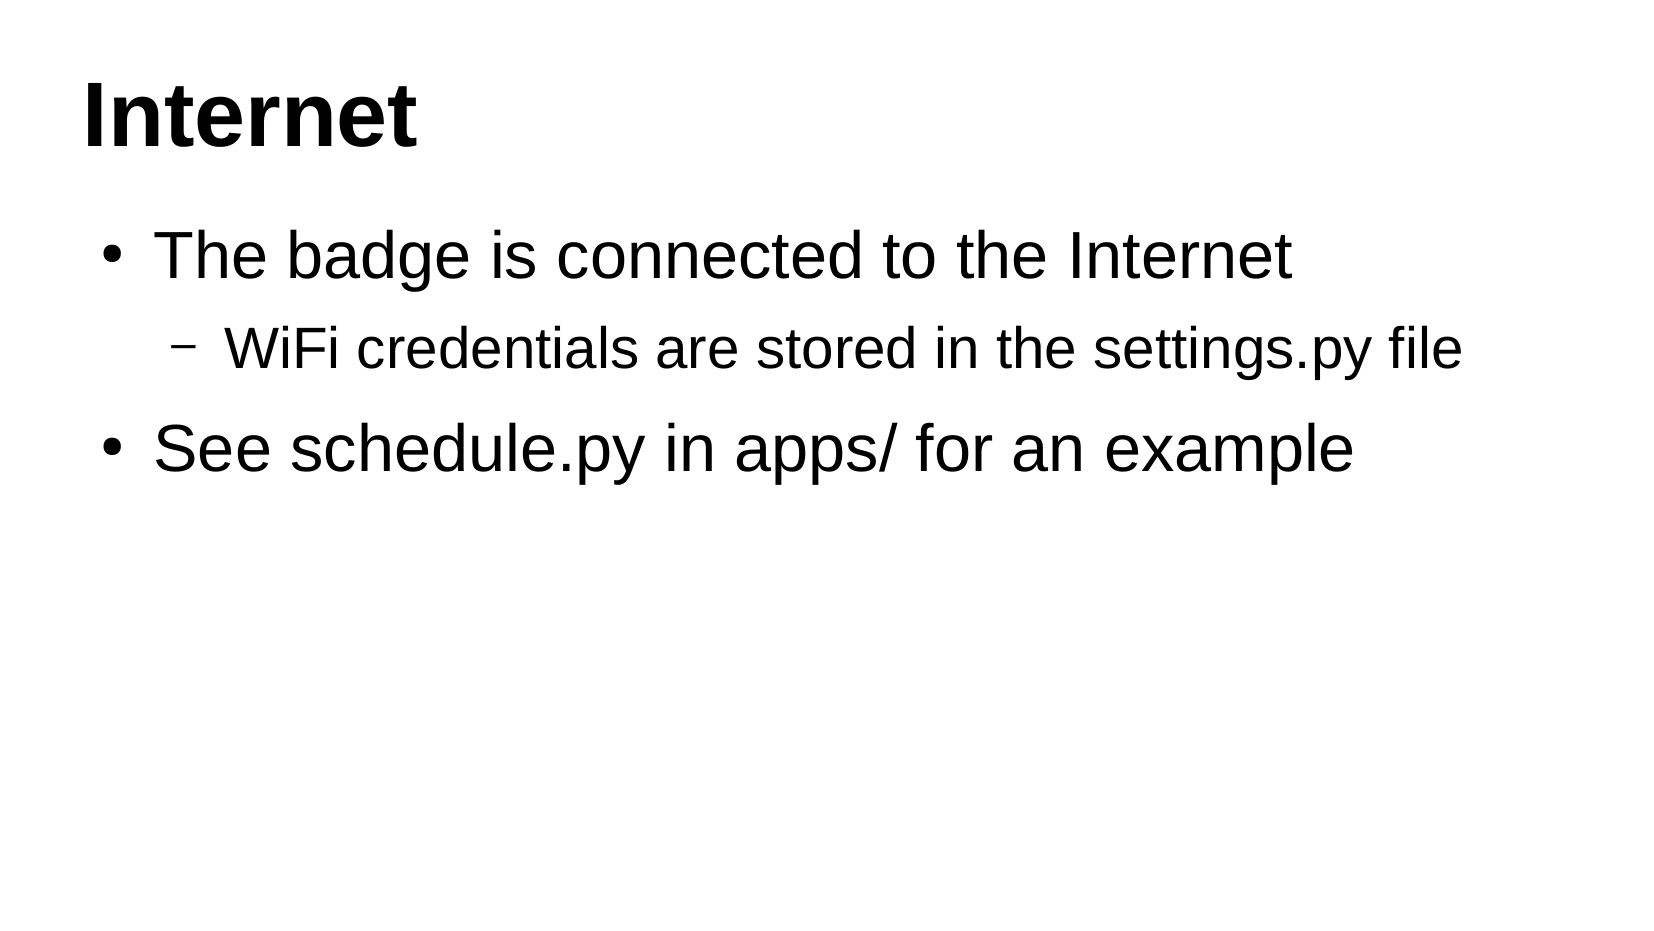

# Internet
The badge is connected to the Internet
WiFi credentials are stored in the settings.py file
See schedule.py in apps/ for an example